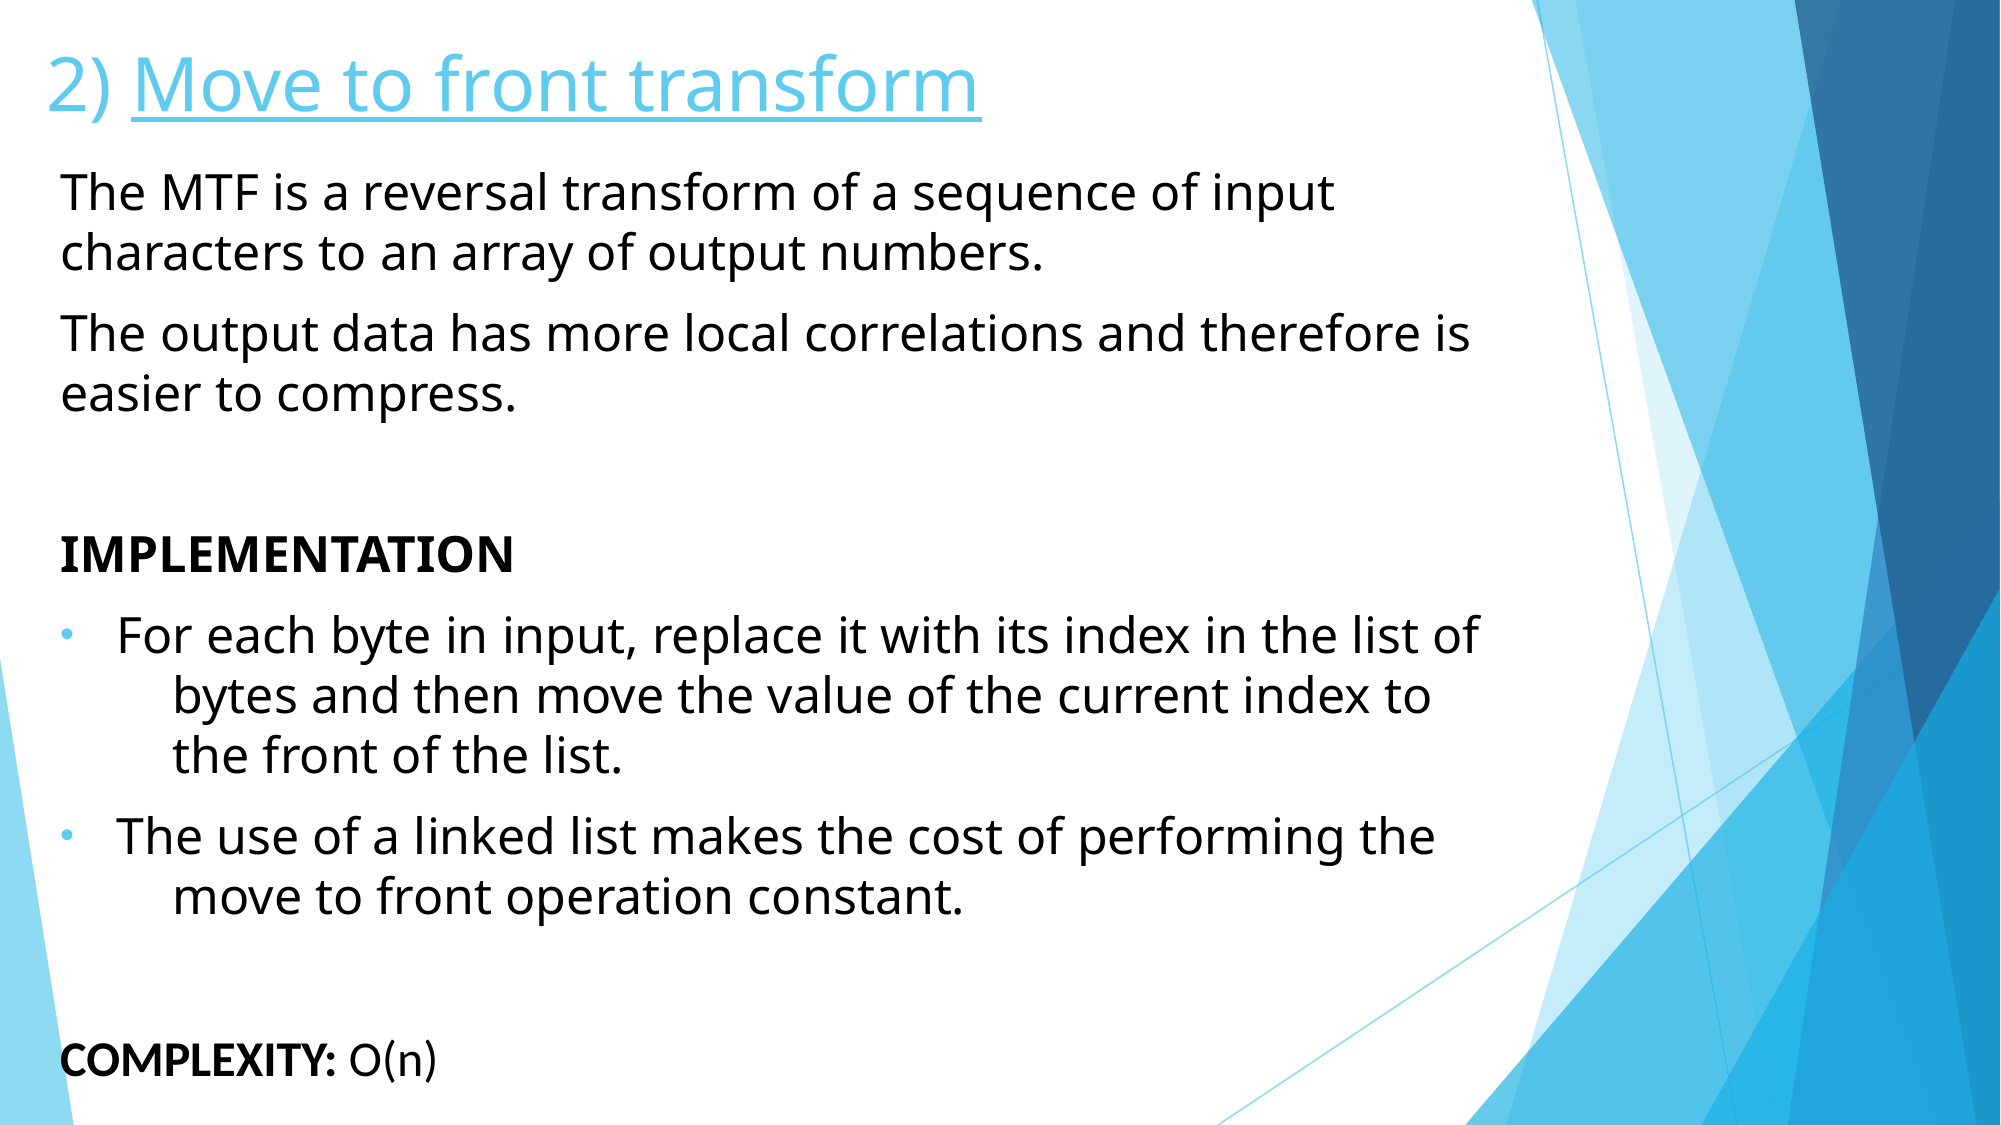

# 2) Move to front transform
The MTF is a reversal transform of a sequence of input characters to an array of output numbers.
The output data has more local correlations and therefore is easier to compress.
IMPLEMENTATION
For each byte in input, replace it with its index in the list of bytes and then move the value of the current index to the front of the list.
The use of a linked list makes the cost of performing the move to front operation constant.
COMPLEXITY: O(n)